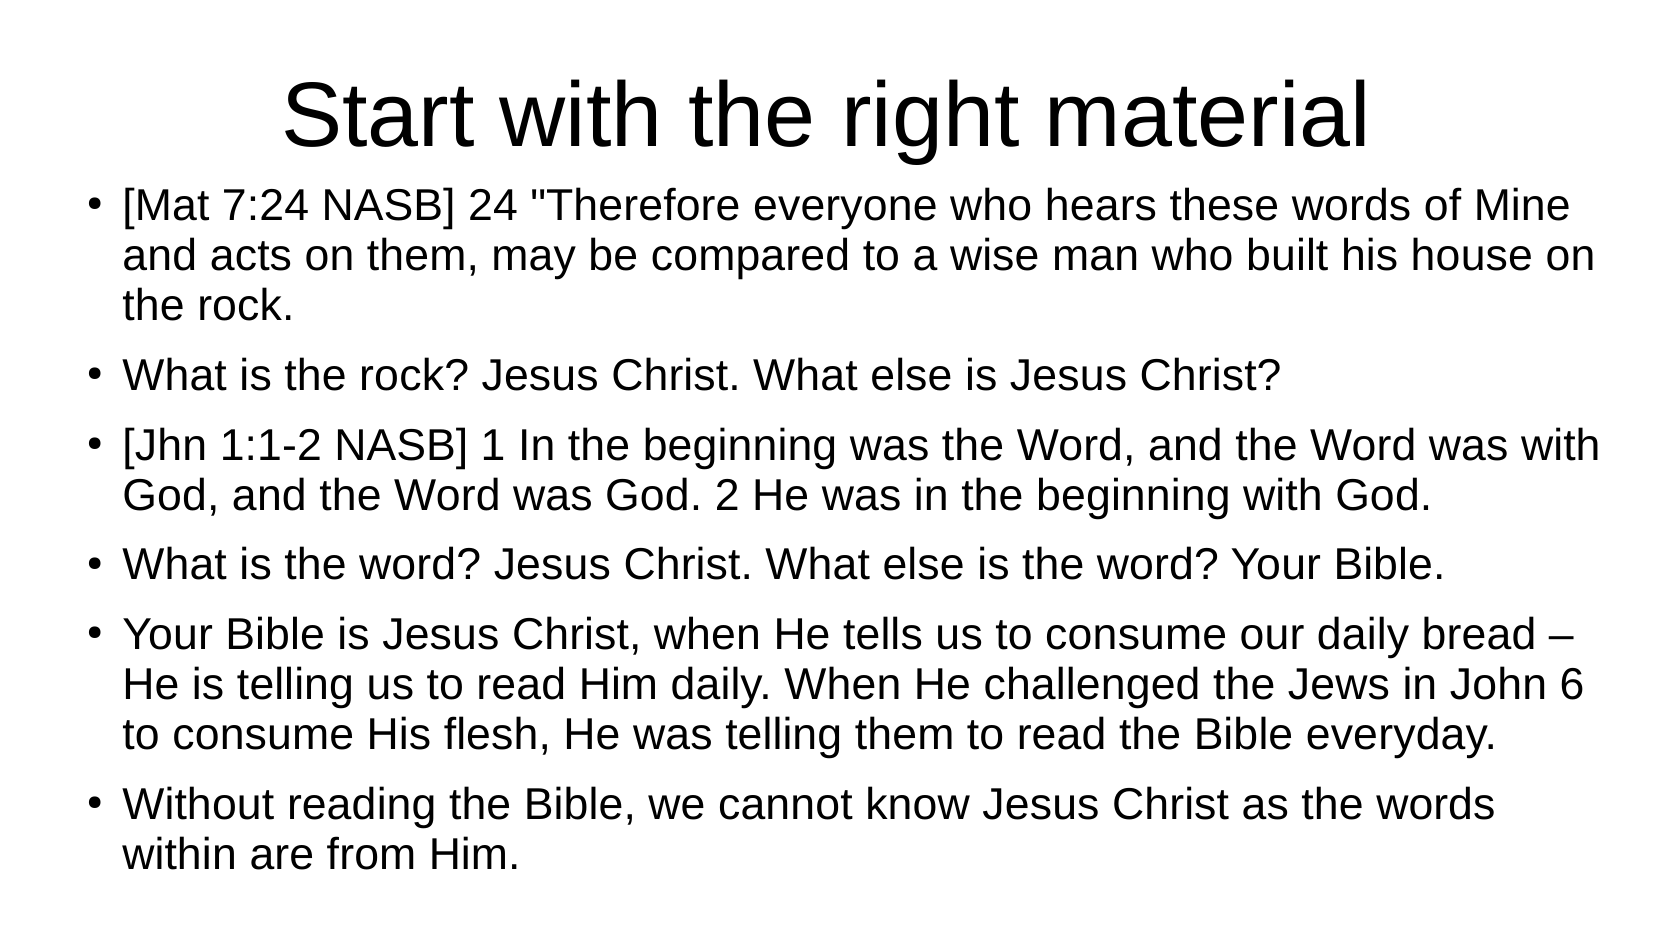

# Start with the right material
[Mat 7:24 NASB] 24 "Therefore everyone who hears these words of Mine and acts on them, may be compared to a wise man who built his house on the rock.
What is the rock? Jesus Christ. What else is Jesus Christ?
[Jhn 1:1-2 NASB] 1 In the beginning was the Word, and the Word was with God, and the Word was God. 2 He was in the beginning with God.
What is the word? Jesus Christ. What else is the word? Your Bible.
Your Bible is Jesus Christ, when He tells us to consume our daily bread – He is telling us to read Him daily. When He challenged the Jews in John 6 to consume His flesh, He was telling them to read the Bible everyday.
Without reading the Bible, we cannot know Jesus Christ as the words within are from Him.